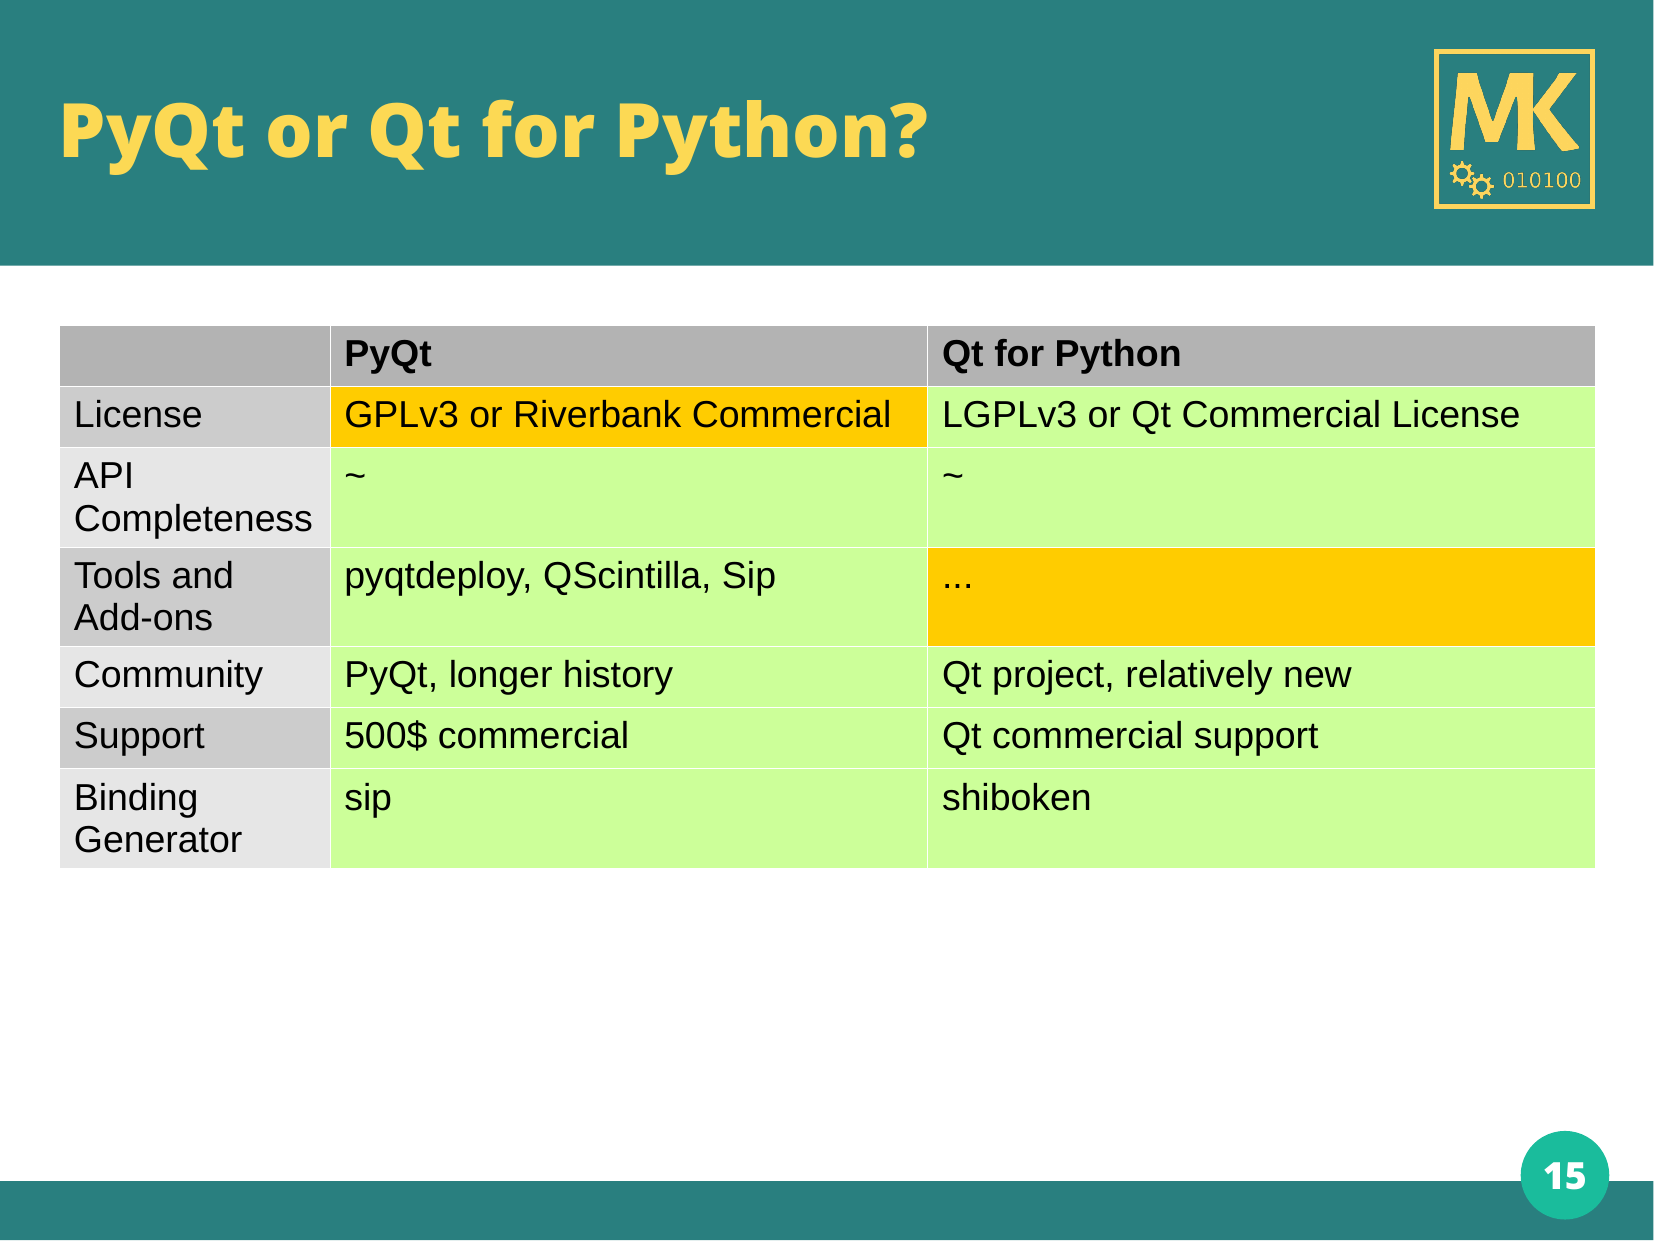

# PyQt or Qt for Python?
| | PyQt | Qt for Python |
| --- | --- | --- |
| License | GPLv3 or Riverbank Commercial | LGPLv3 or Qt Commercial License |
| API Completeness | ~ | ~ |
| Tools and Add-ons | pyqtdeploy, QScintilla, Sip | ... |
| Community | PyQt, longer history | Qt project, relatively new |
| Support | 500$ commercial | Qt commercial support |
| Binding Generator | sip | shiboken |
15